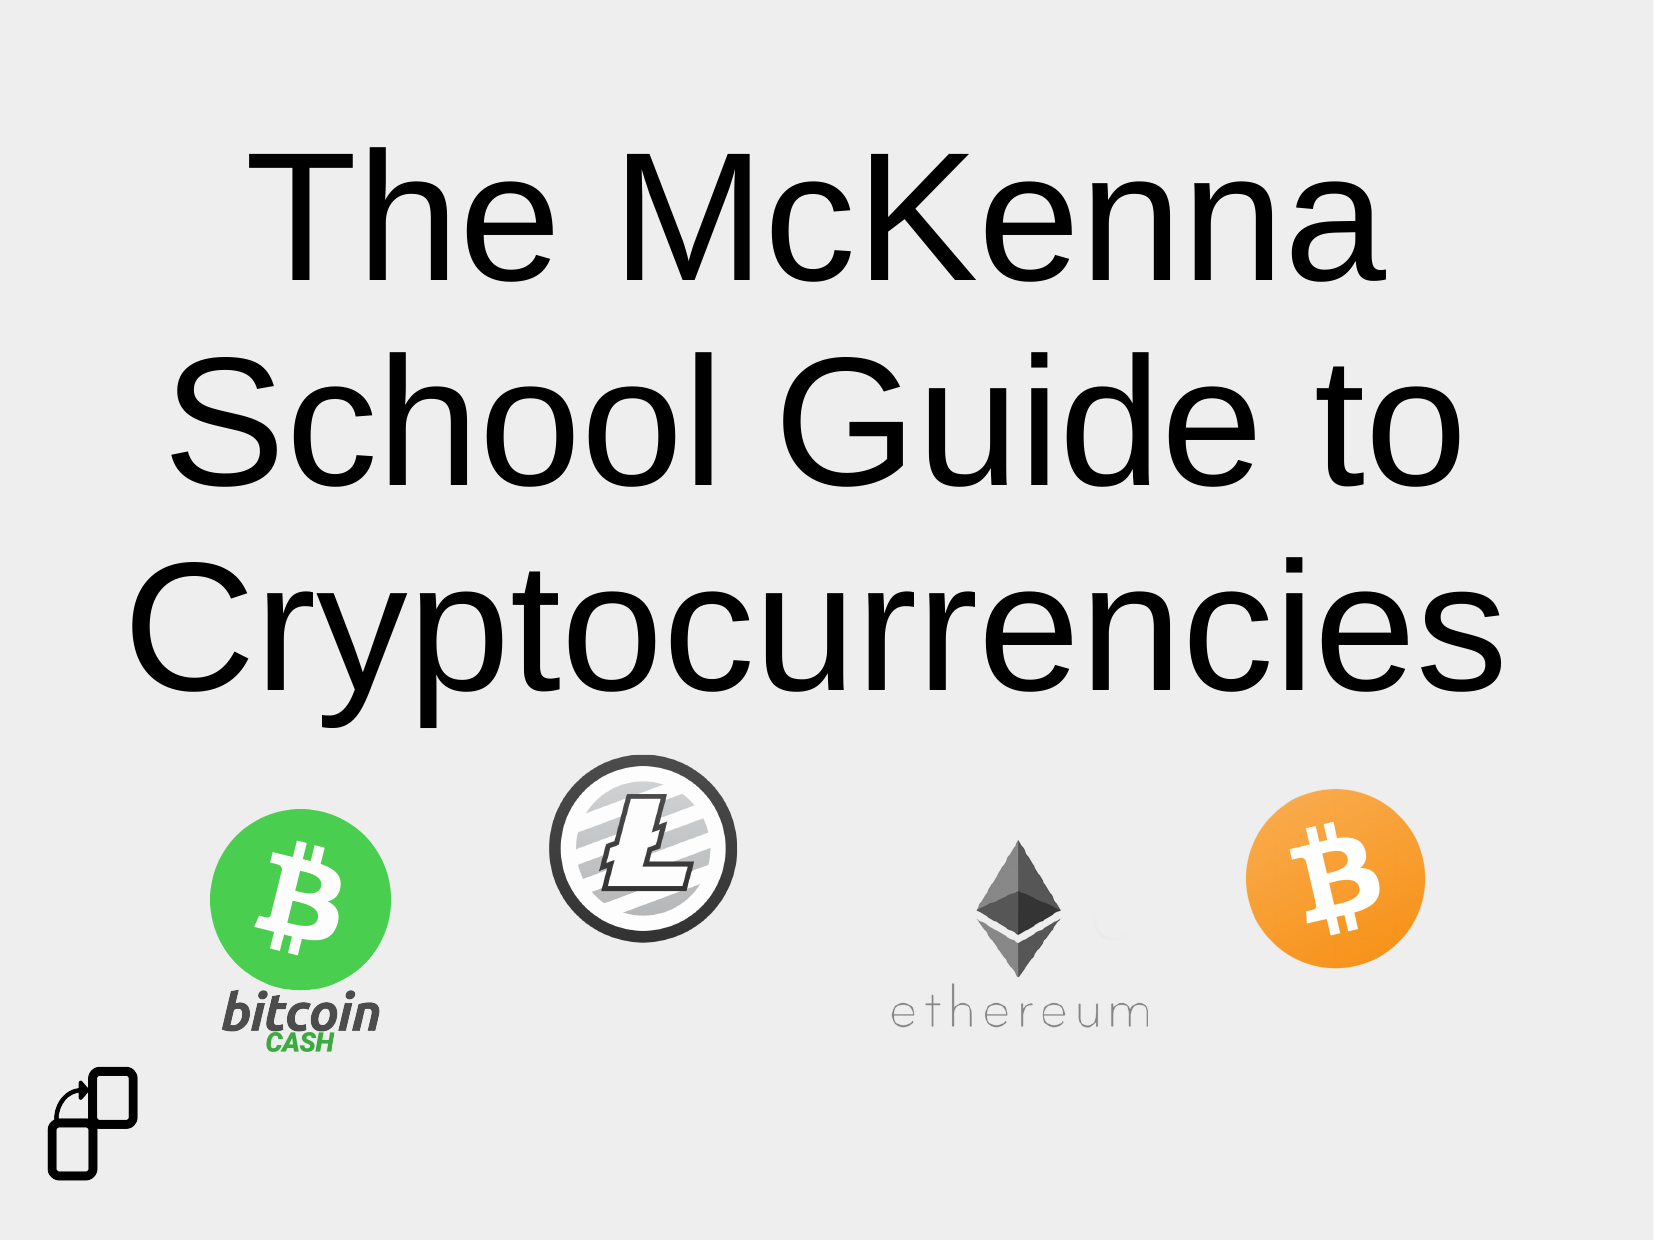

# The McKenna School Guide to Cryptocurrencies